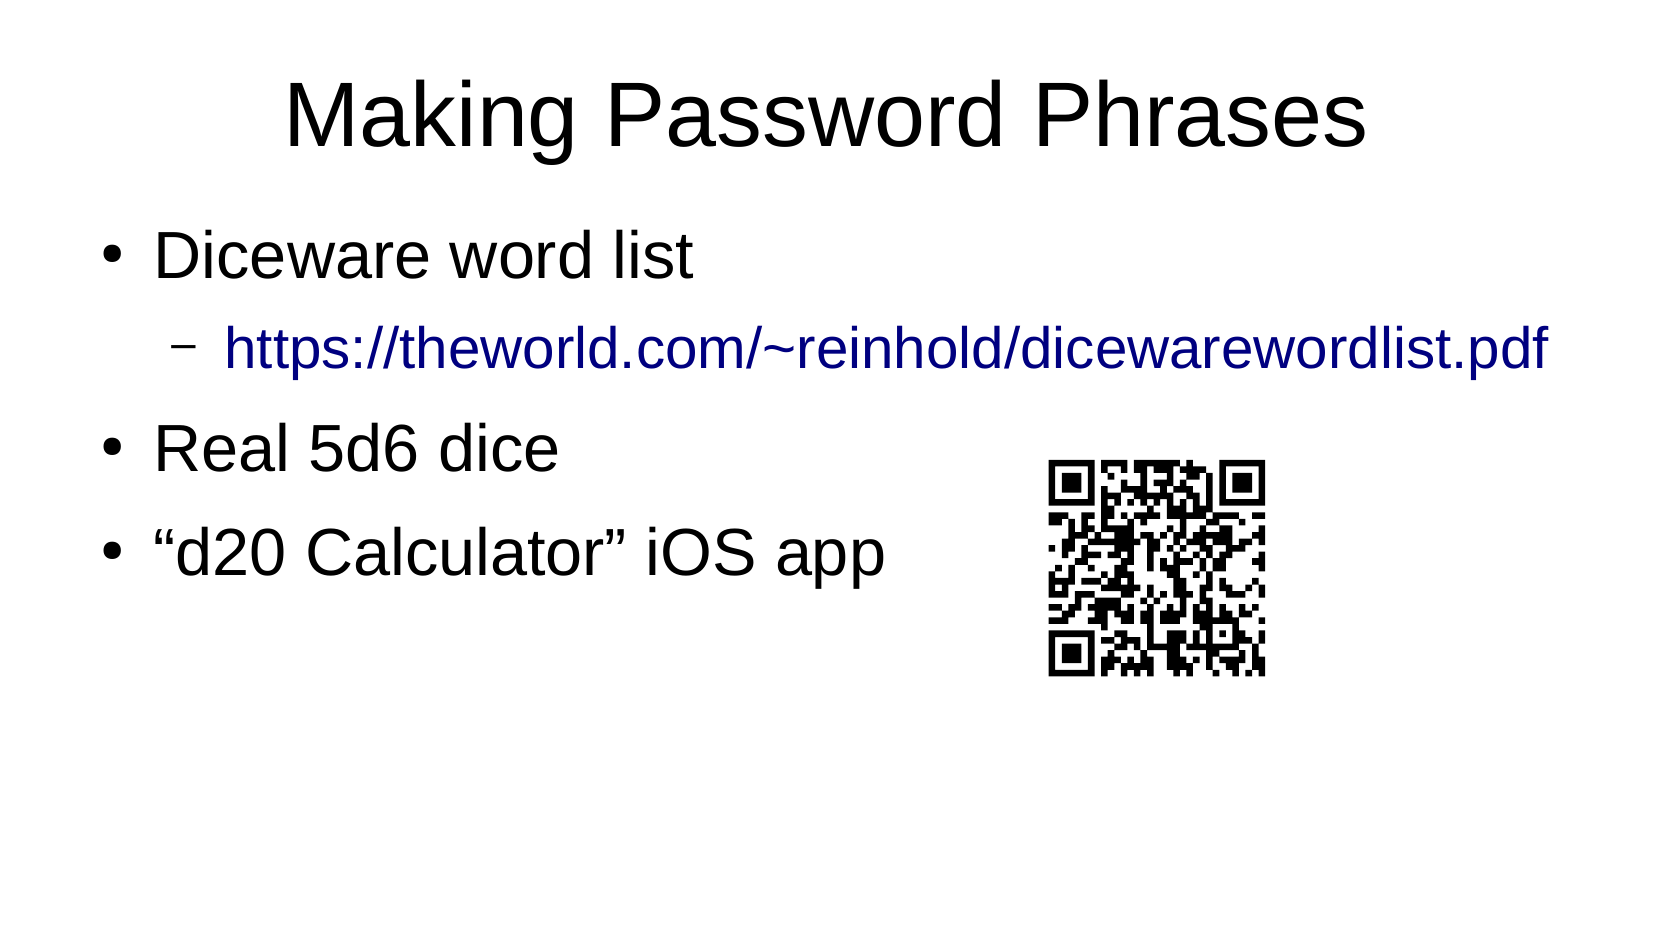

# Making Password Phrases
Diceware word list
https://theworld.com/~reinhold/dicewarewordlist.pdf
Real 5d6 dice
“d20 Calculator” iOS app